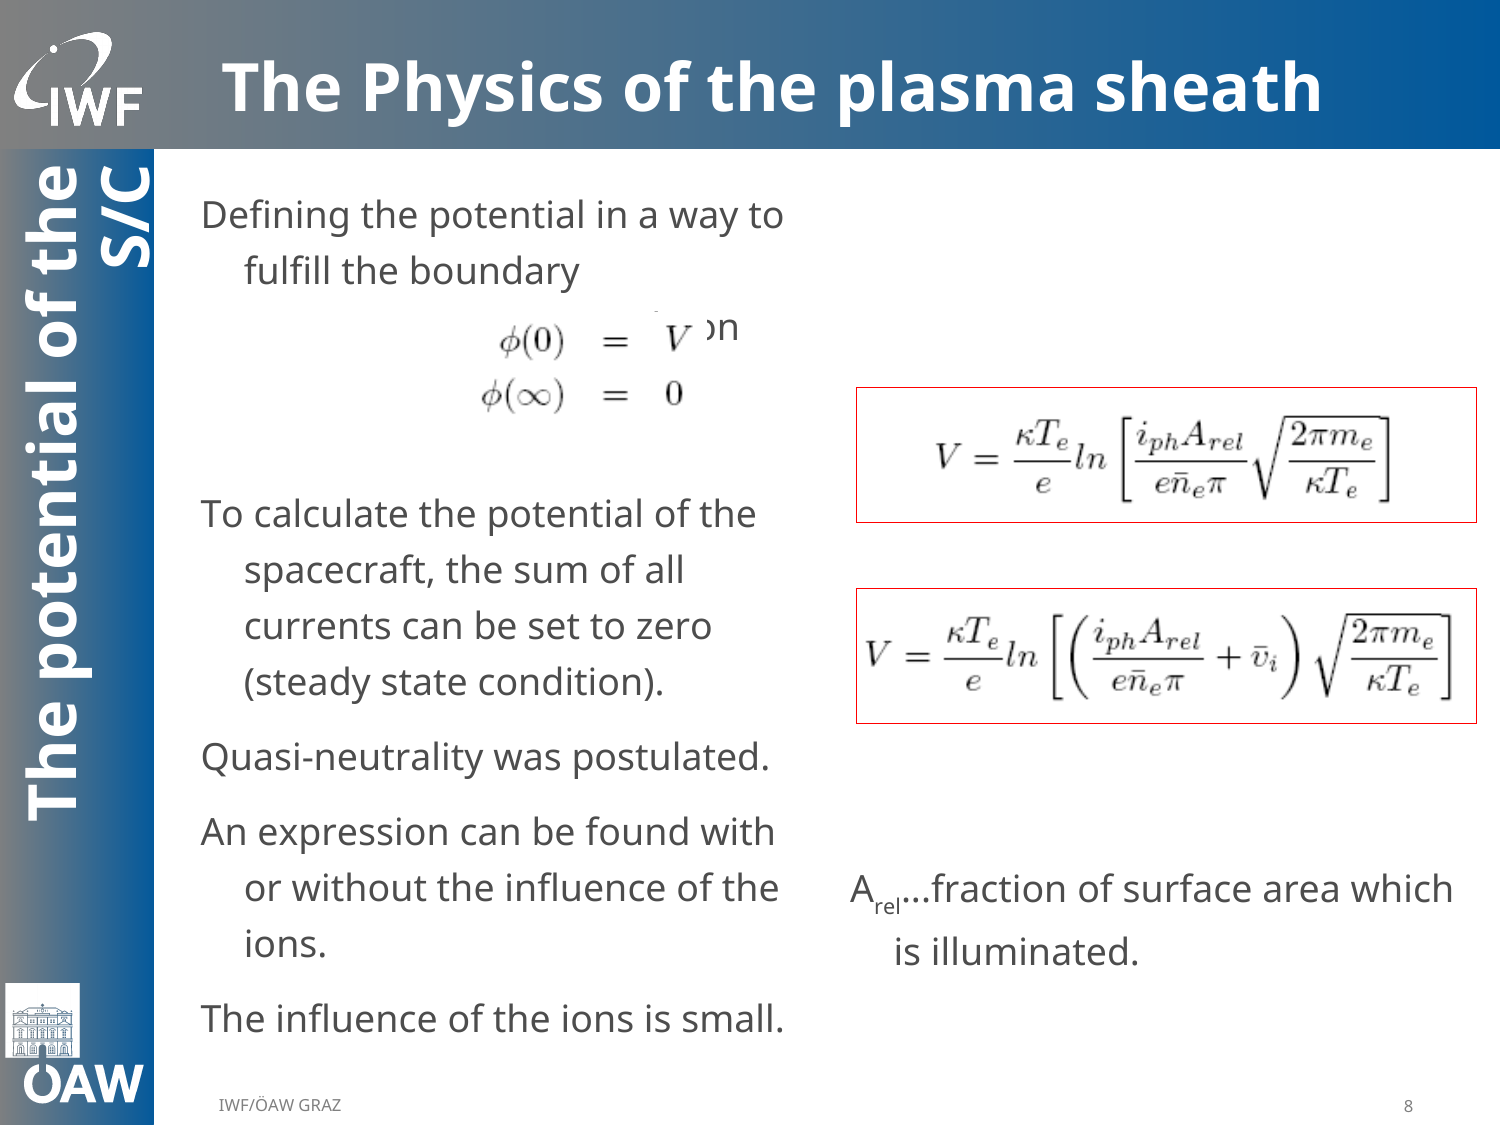

The Physics of the plasma sheath
# Defining the potential in a way to fulfill the boundary condition
To calculate the potential of the spacecraft, the sum of all currents can be set to zero (steady state condition).
Quasi-neutrality was postulated.
An expression can be found with or without the influence of the ions.
The influence of the ions is small.
The potential of the S/C
Arel...fraction of surface area which is illuminated.
IWF/ÖAW GRAZ
8